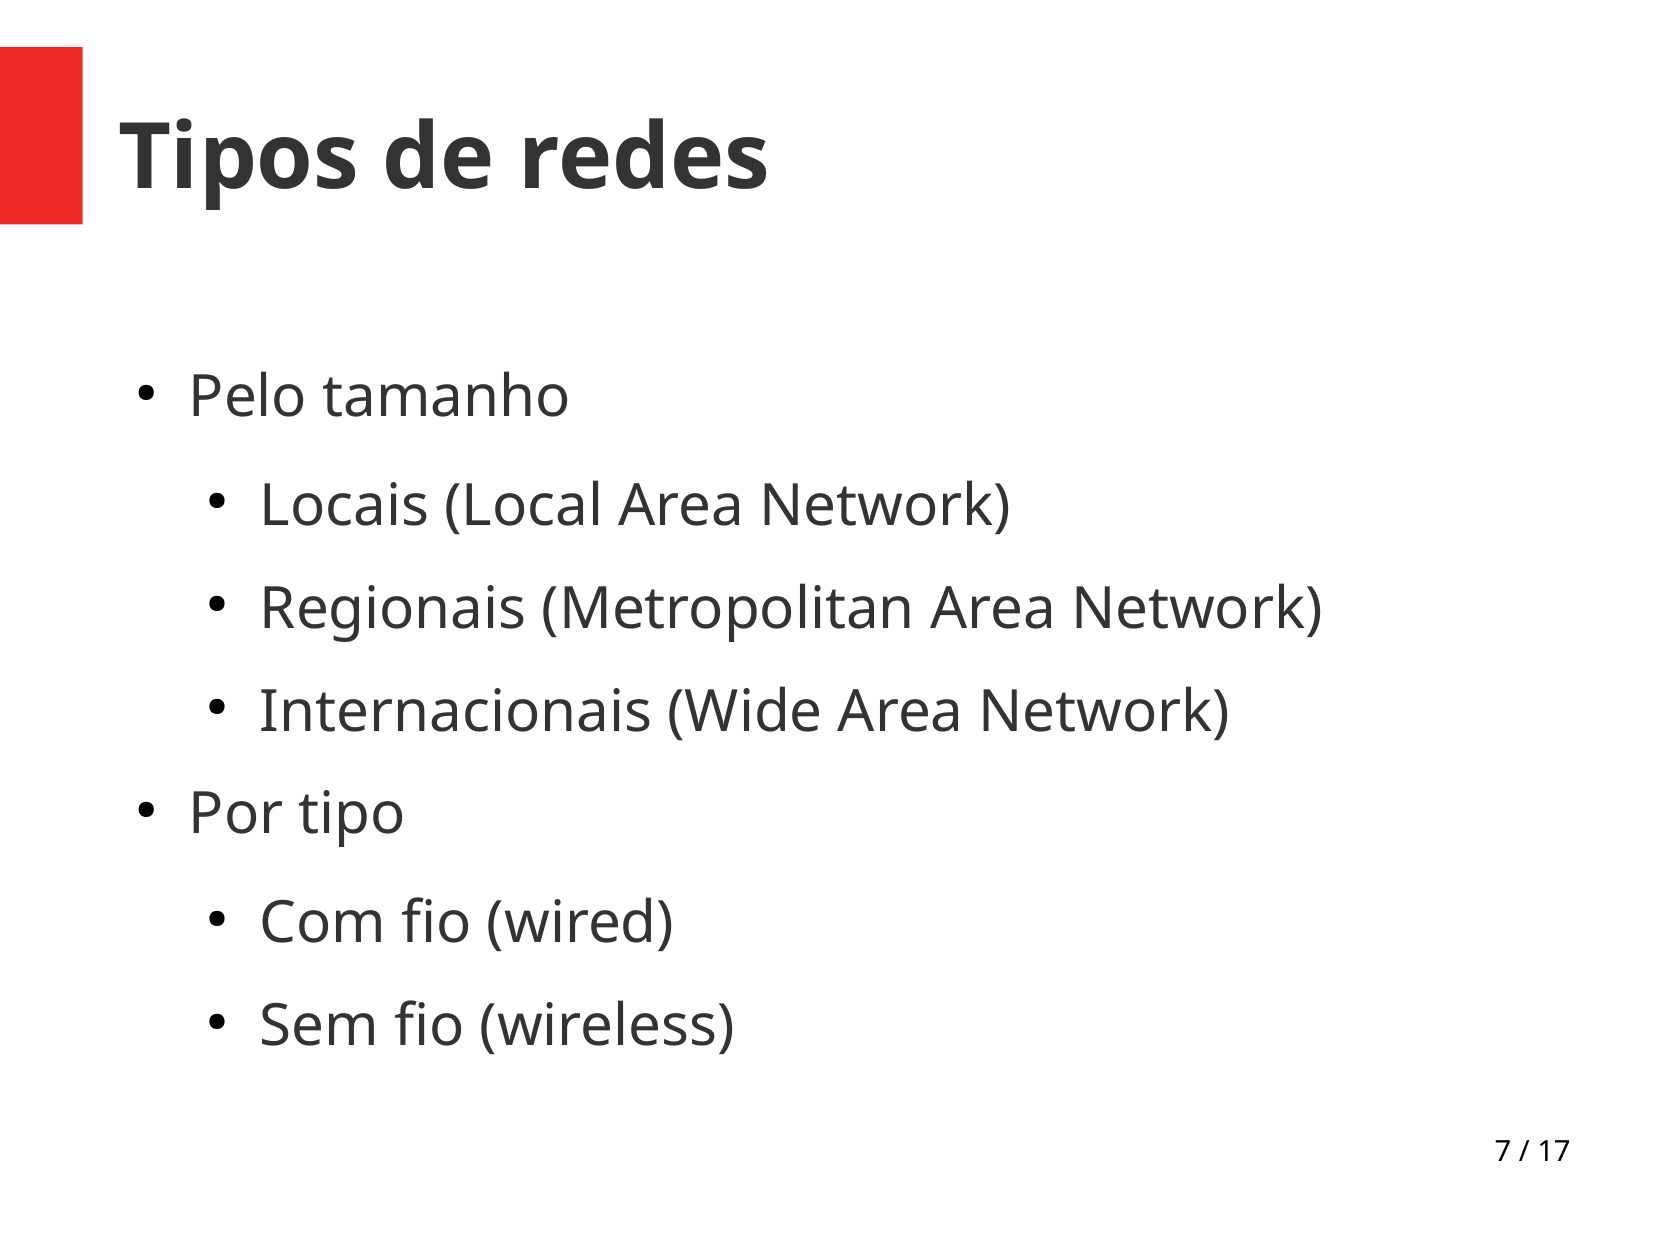

# Tipos de redes
Pelo tamanho
Locais (Local Area Network)
Regionais (Metropolitan Area Network)
Internacionais (Wide Area Network)
Por tipo
Com fio (wired)
Sem fio (wireless)
7